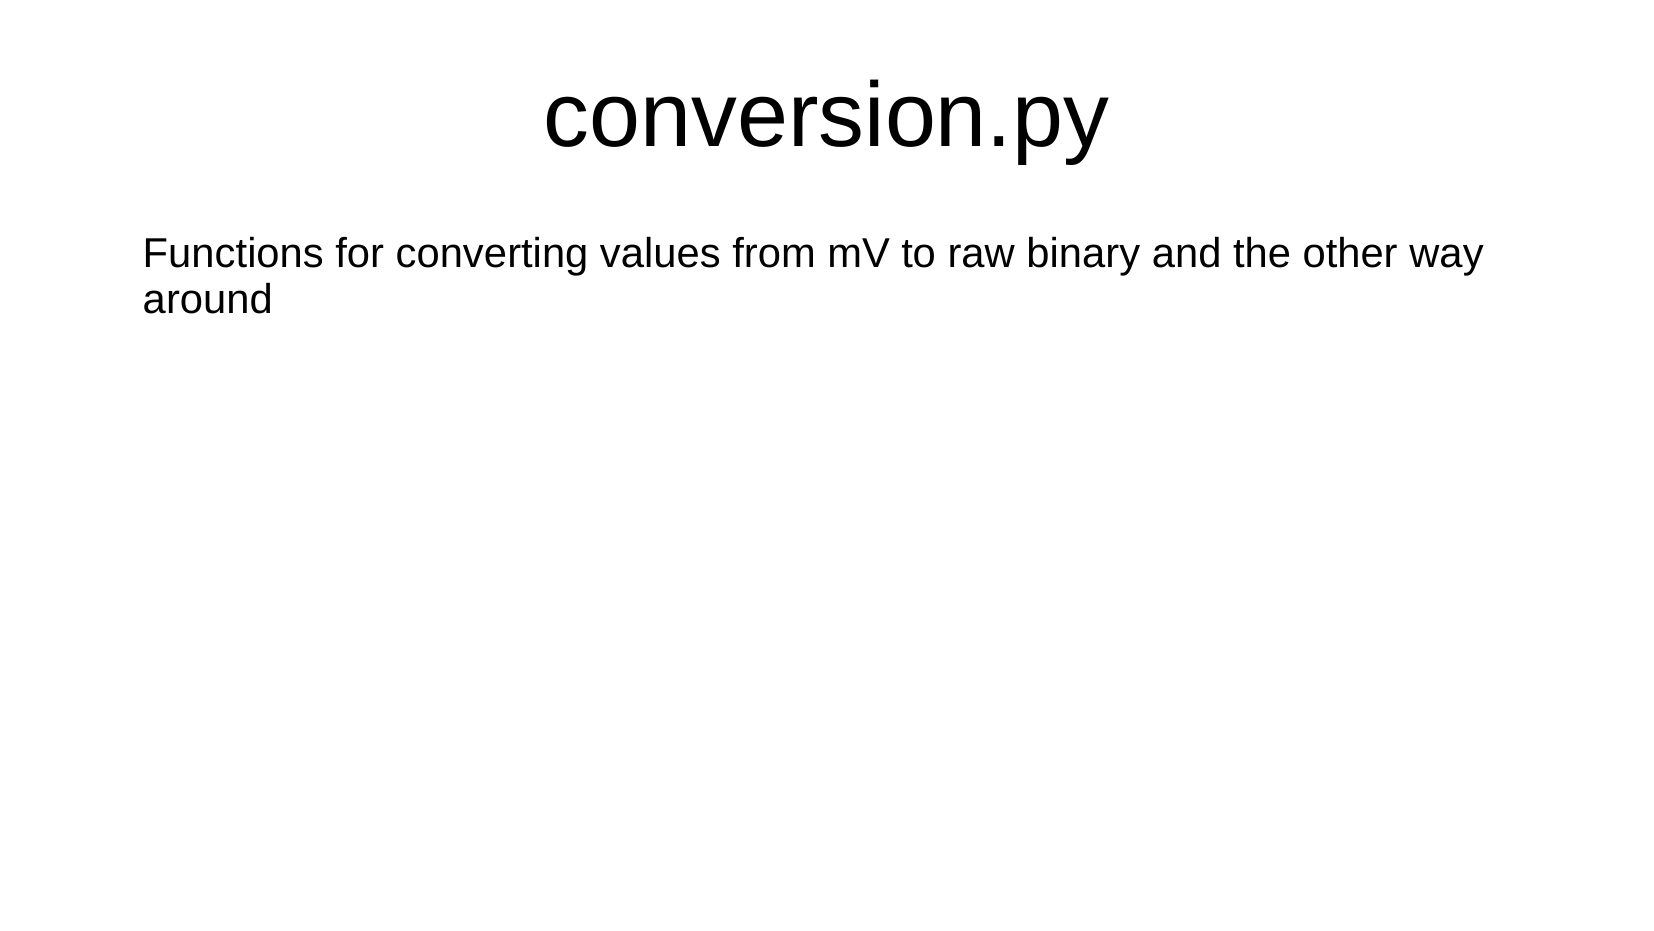

# conversion.py
Functions for converting values from mV to raw binary and the other way around